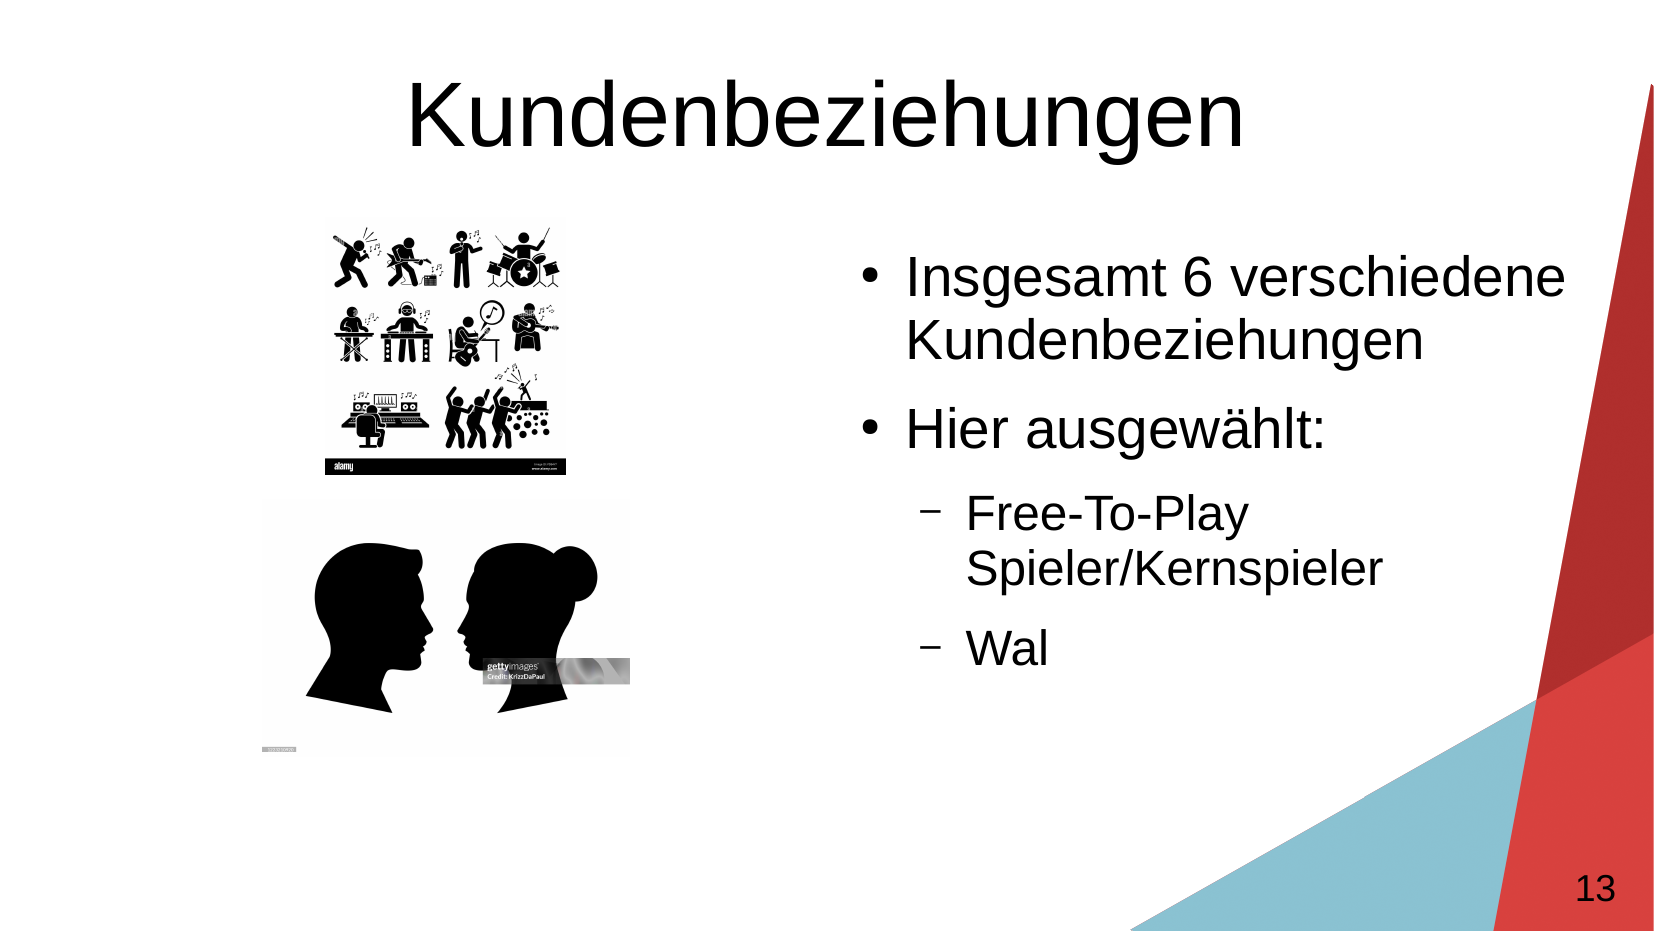

# Kundenbeziehungen
Insgesamt 6 verschiedene Kundenbeziehungen
Hier ausgewählt:
Free-To-Play Spieler/Kernspieler
Wal